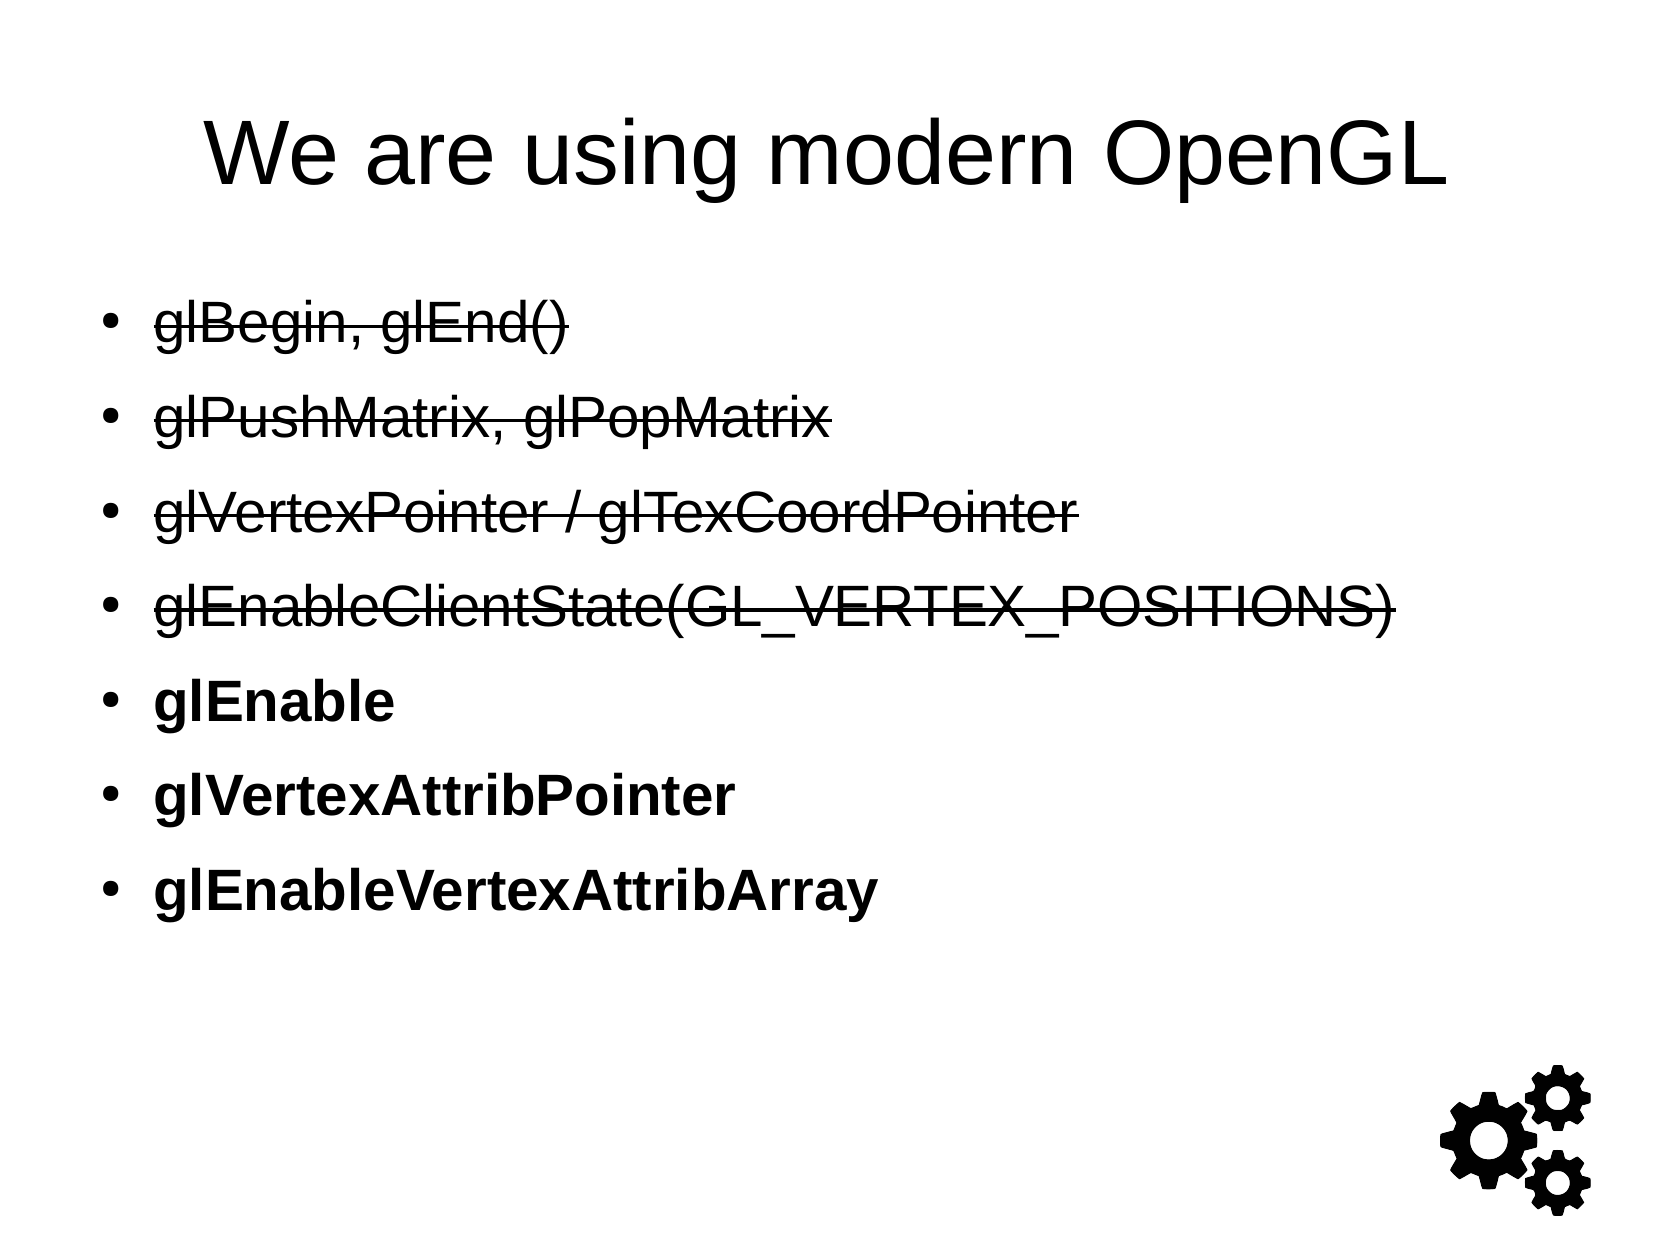

# We are using modern OpenGL
glBegin, glEnd()
glPushMatrix, glPopMatrix
glVertexPointer / glTexCoordPointer
glEnableClientState(GL_VERTEX_POSITIONS)
glEnable
glVertexAttribPointer
glEnableVertexAttribArray